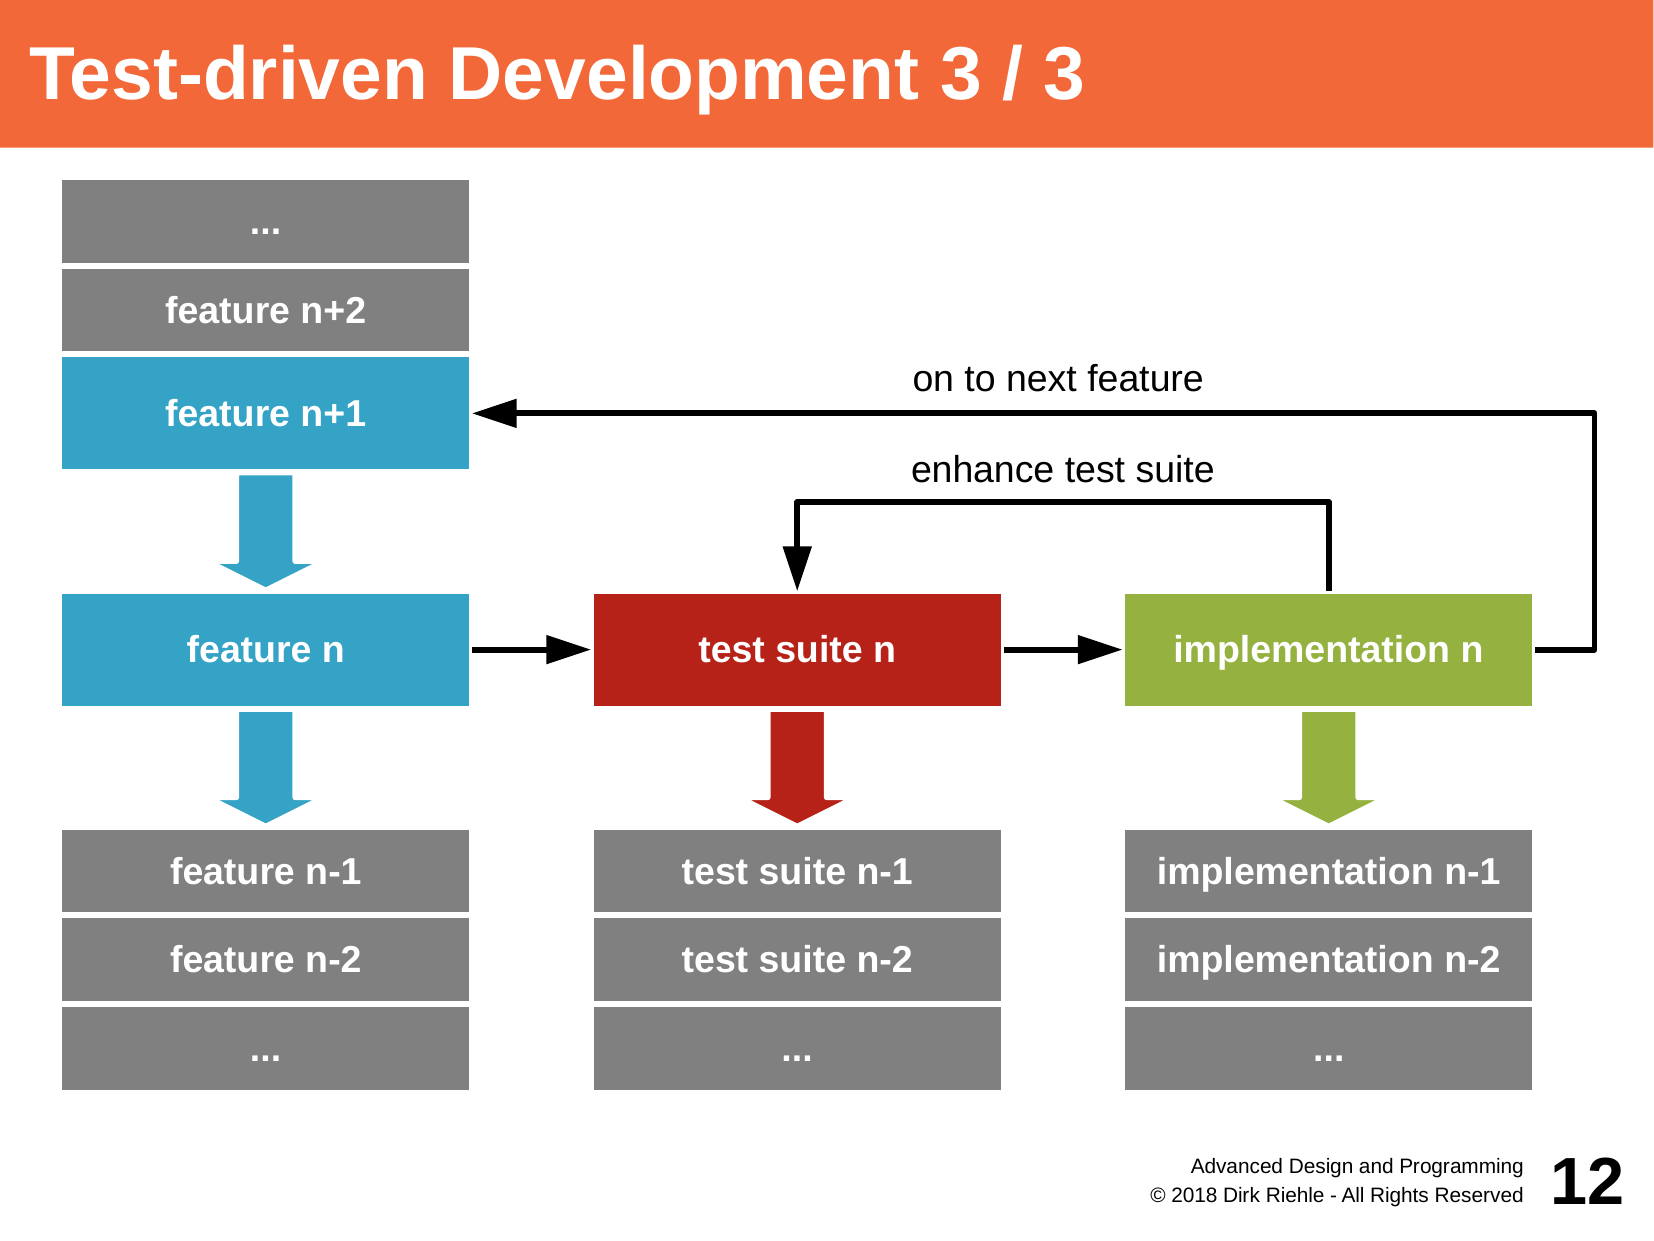

# Test-driven Development 3 / 3
...
feature n+2
feature n+1
on to next feature
enhance test suite
feature n
test suite n
implementation n
feature n-1
test suite n-1
implementation n-1
feature n-2
test suite n-2
implementation n-2
...
...
...
Advanced Design and Programming
12
© 2018 Dirk Riehle - All Rights Reserved